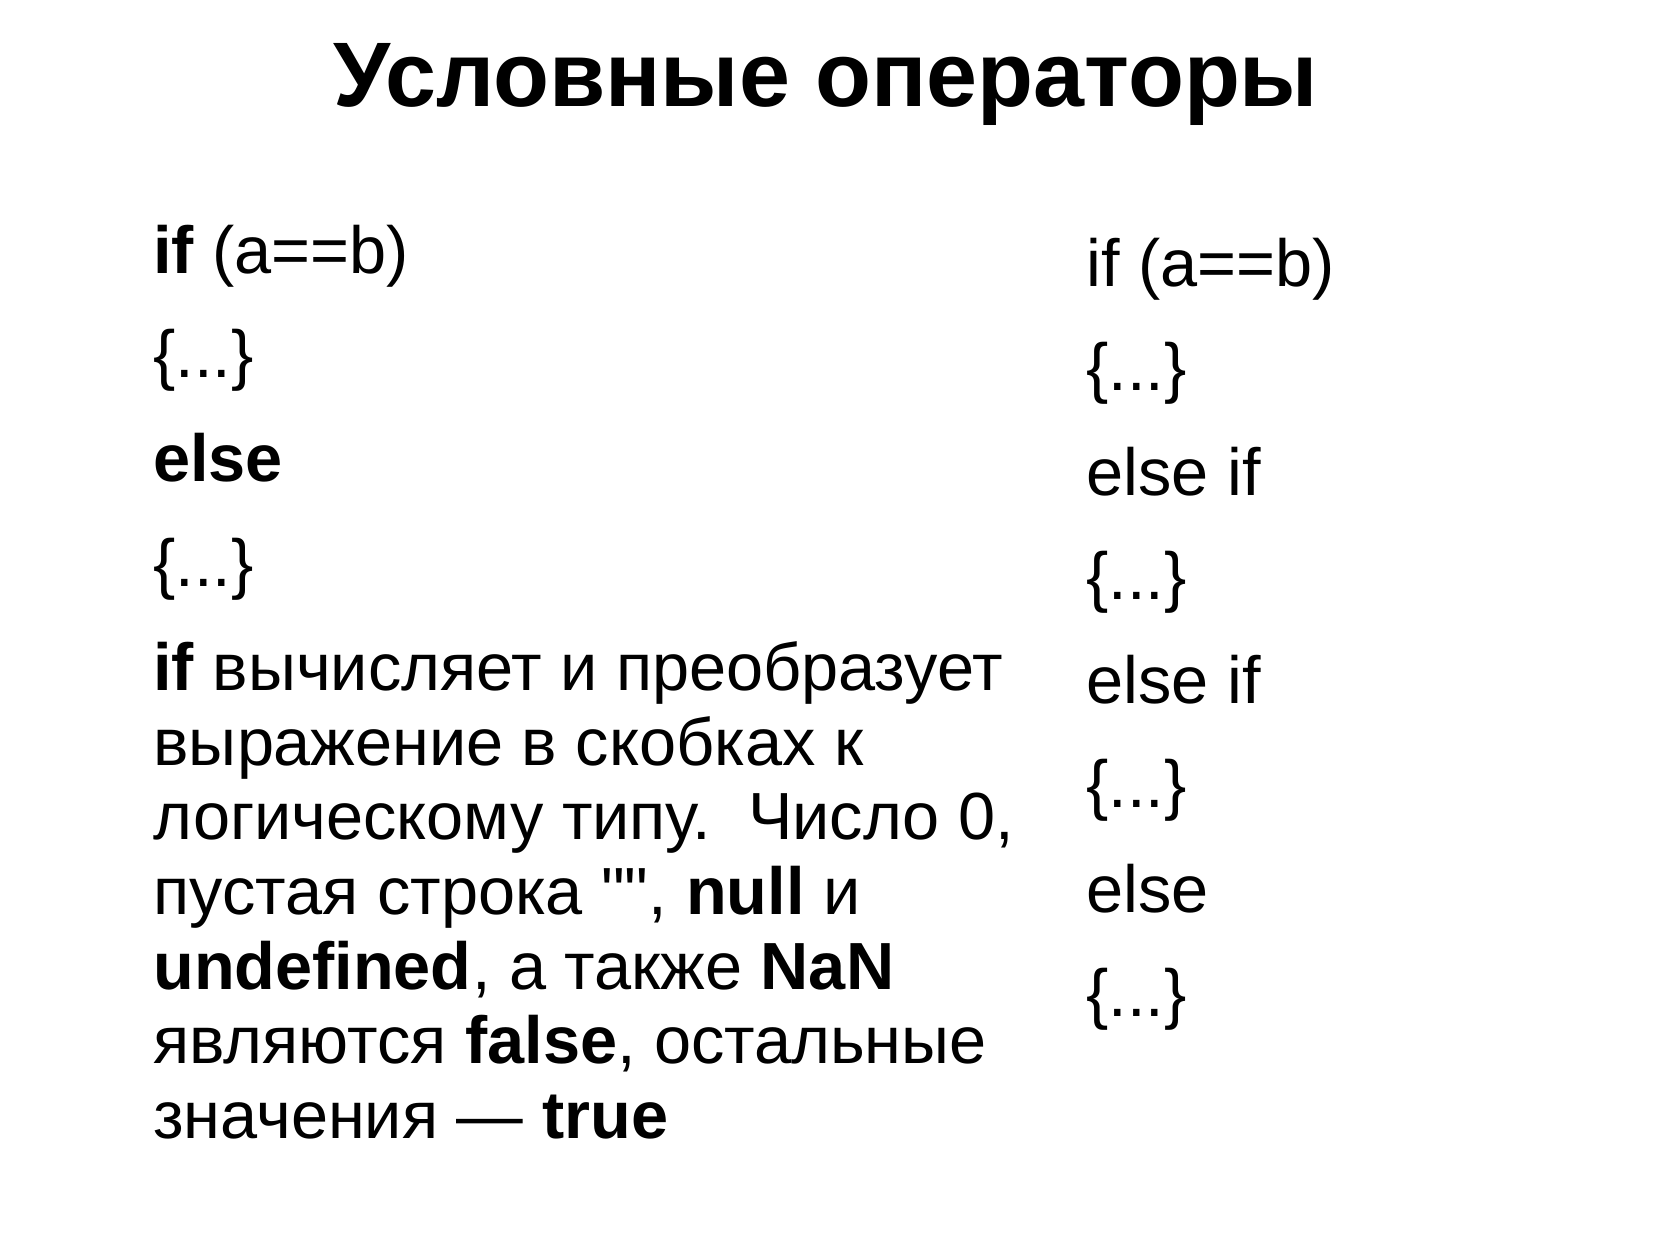

# Условные операторы
if (a==b)
{...}
else
{...}
if вычисляет и преобразует выражение в скобках к логическому типу. Число 0, пустая строка "", null и undefined, а также NaN являются false, остальные значения — true
if (a==b)
{...}
else if
{...}
else if
{...}
else
{...}